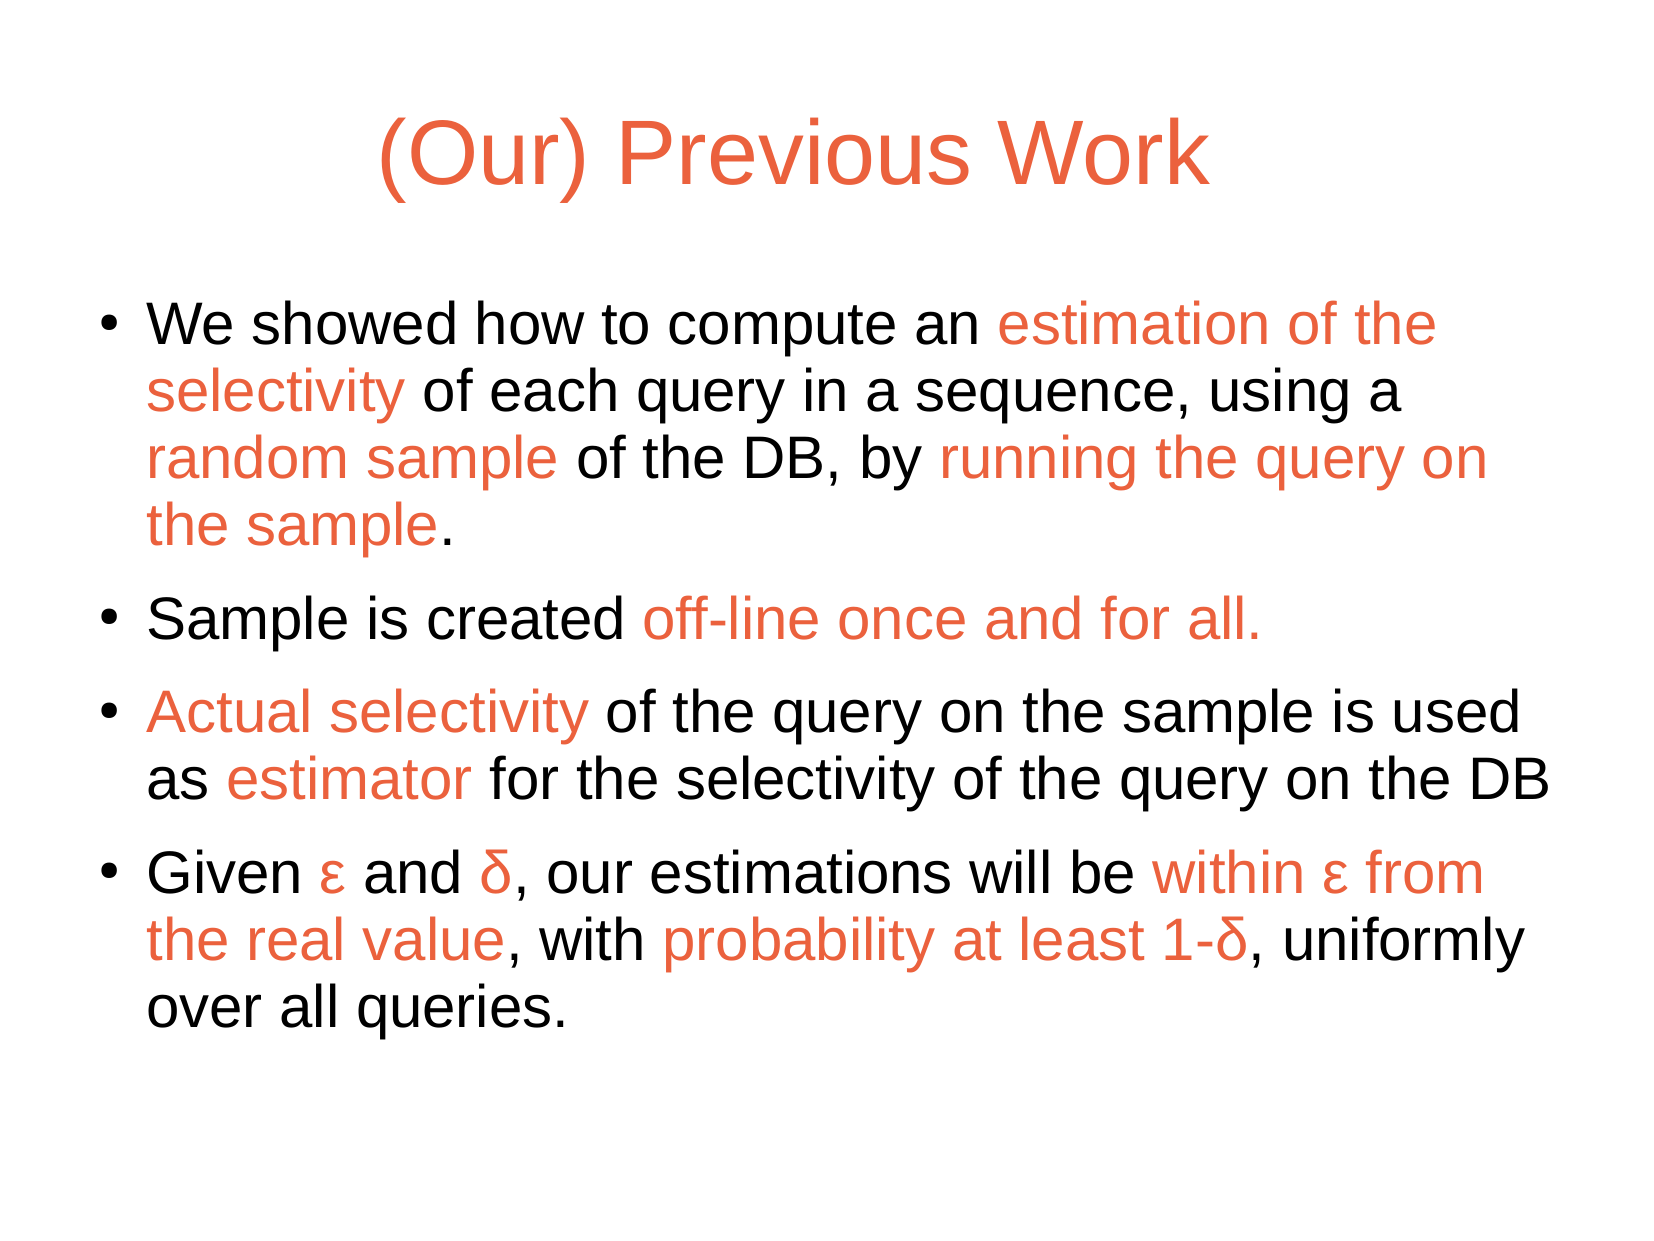

# (Our) Previous Work
We showed how to compute an estimation of the selectivity of each query in a sequence, using a random sample of the DB, by running the query on the sample.
Sample is created off-line once and for all.
Actual selectivity of the query on the sample is used as estimator for the selectivity of the query on the DB
Given ε and δ, our estimations will be within ε from the real value, with probability at least 1-δ, uniformly over all queries.